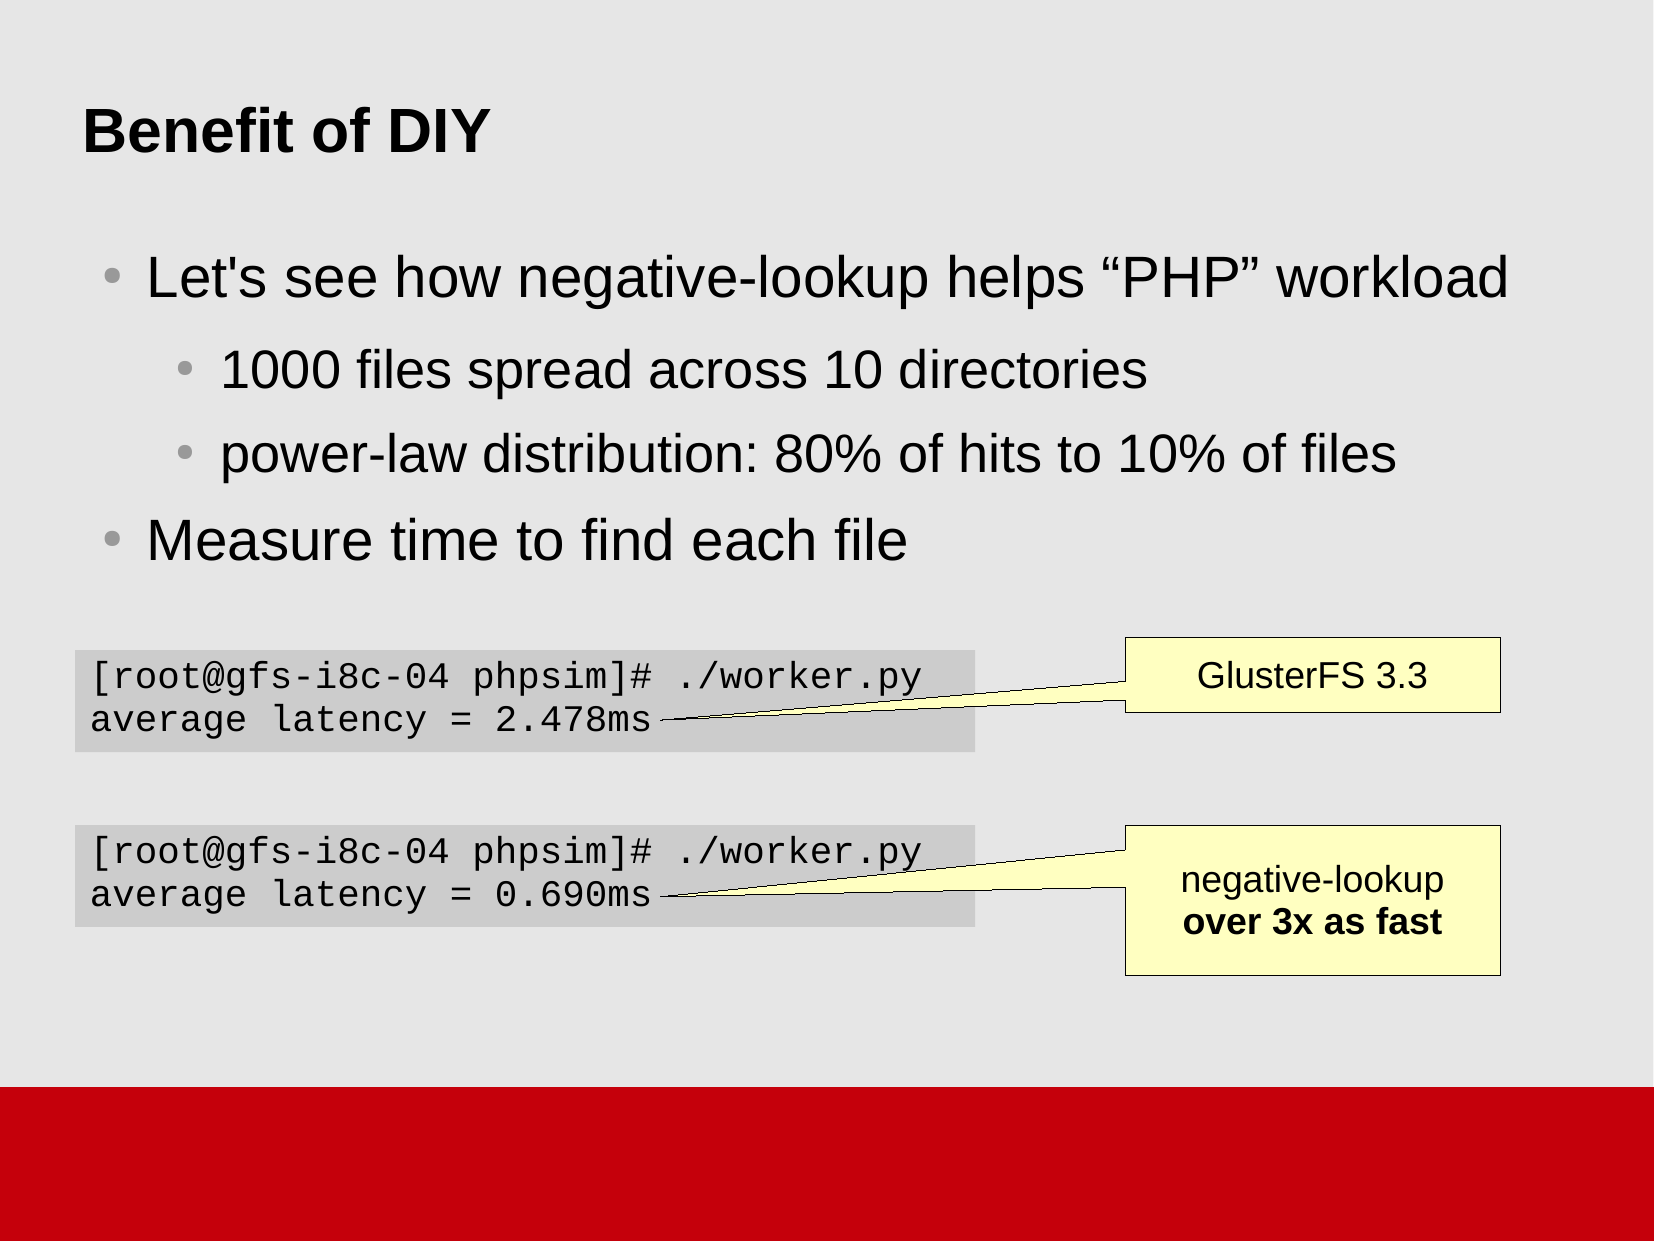

# Benefit of DIY
Let's see how negative-lookup helps “PHP” workload
1000 files spread across 10 directories
power-law distribution: 80% of hits to 10% of files
Measure time to find each file
GlusterFS 3.3
[root@gfs-i8c-04 phpsim]# ./worker.py
average latency = 2.478ms
[root@gfs-i8c-04 phpsim]# ./worker.py
average latency = 0.690ms
negative-lookup
over 3x as fast